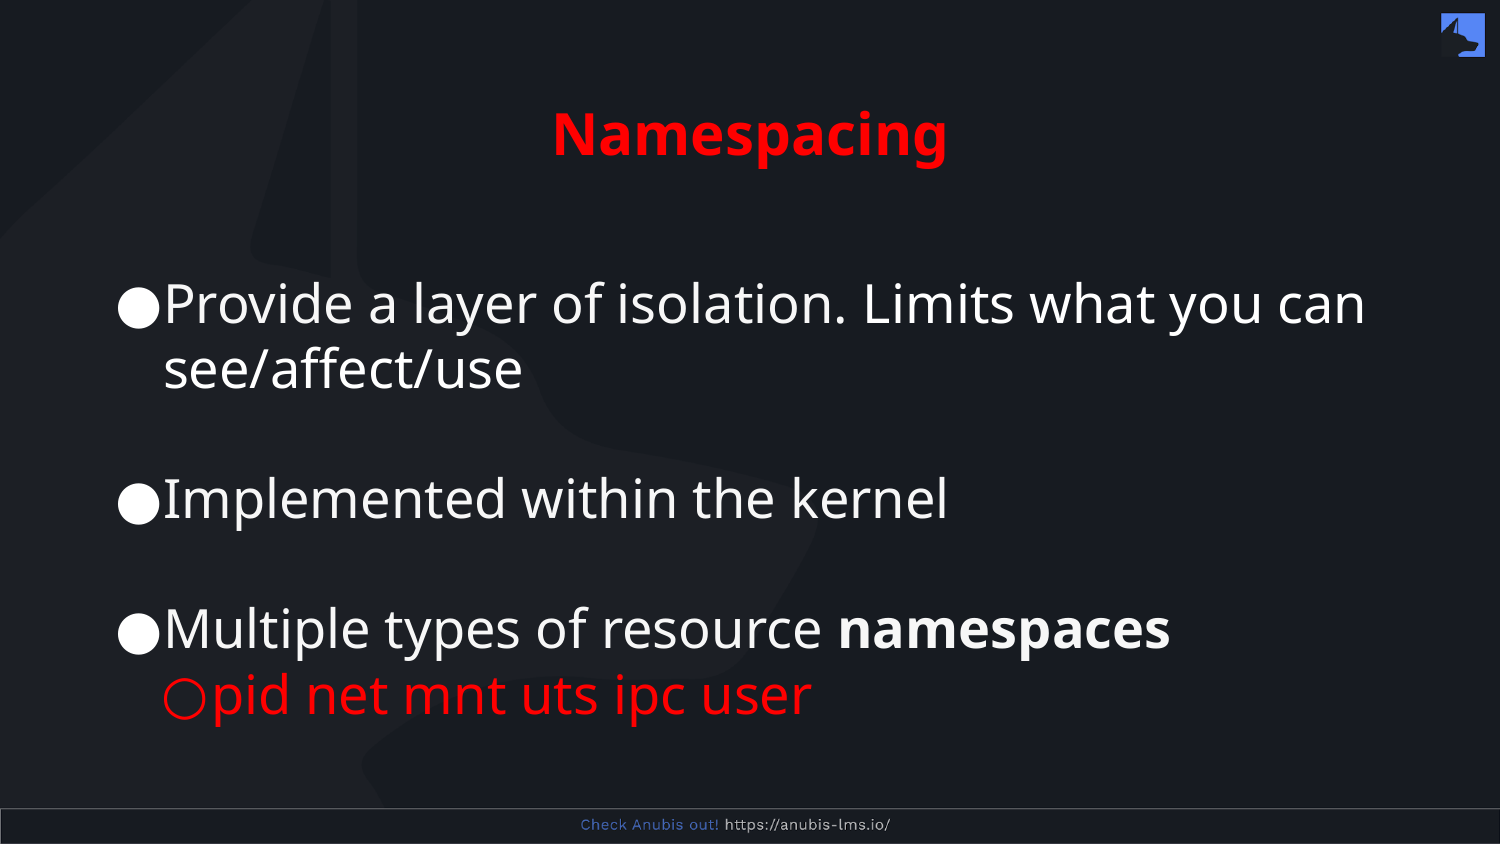

# Namespacing
Provide a layer of isolation. Limits what you can see/affect/use
Implemented within the kernel
Multiple types of resource namespaces
pid net mnt uts ipc user